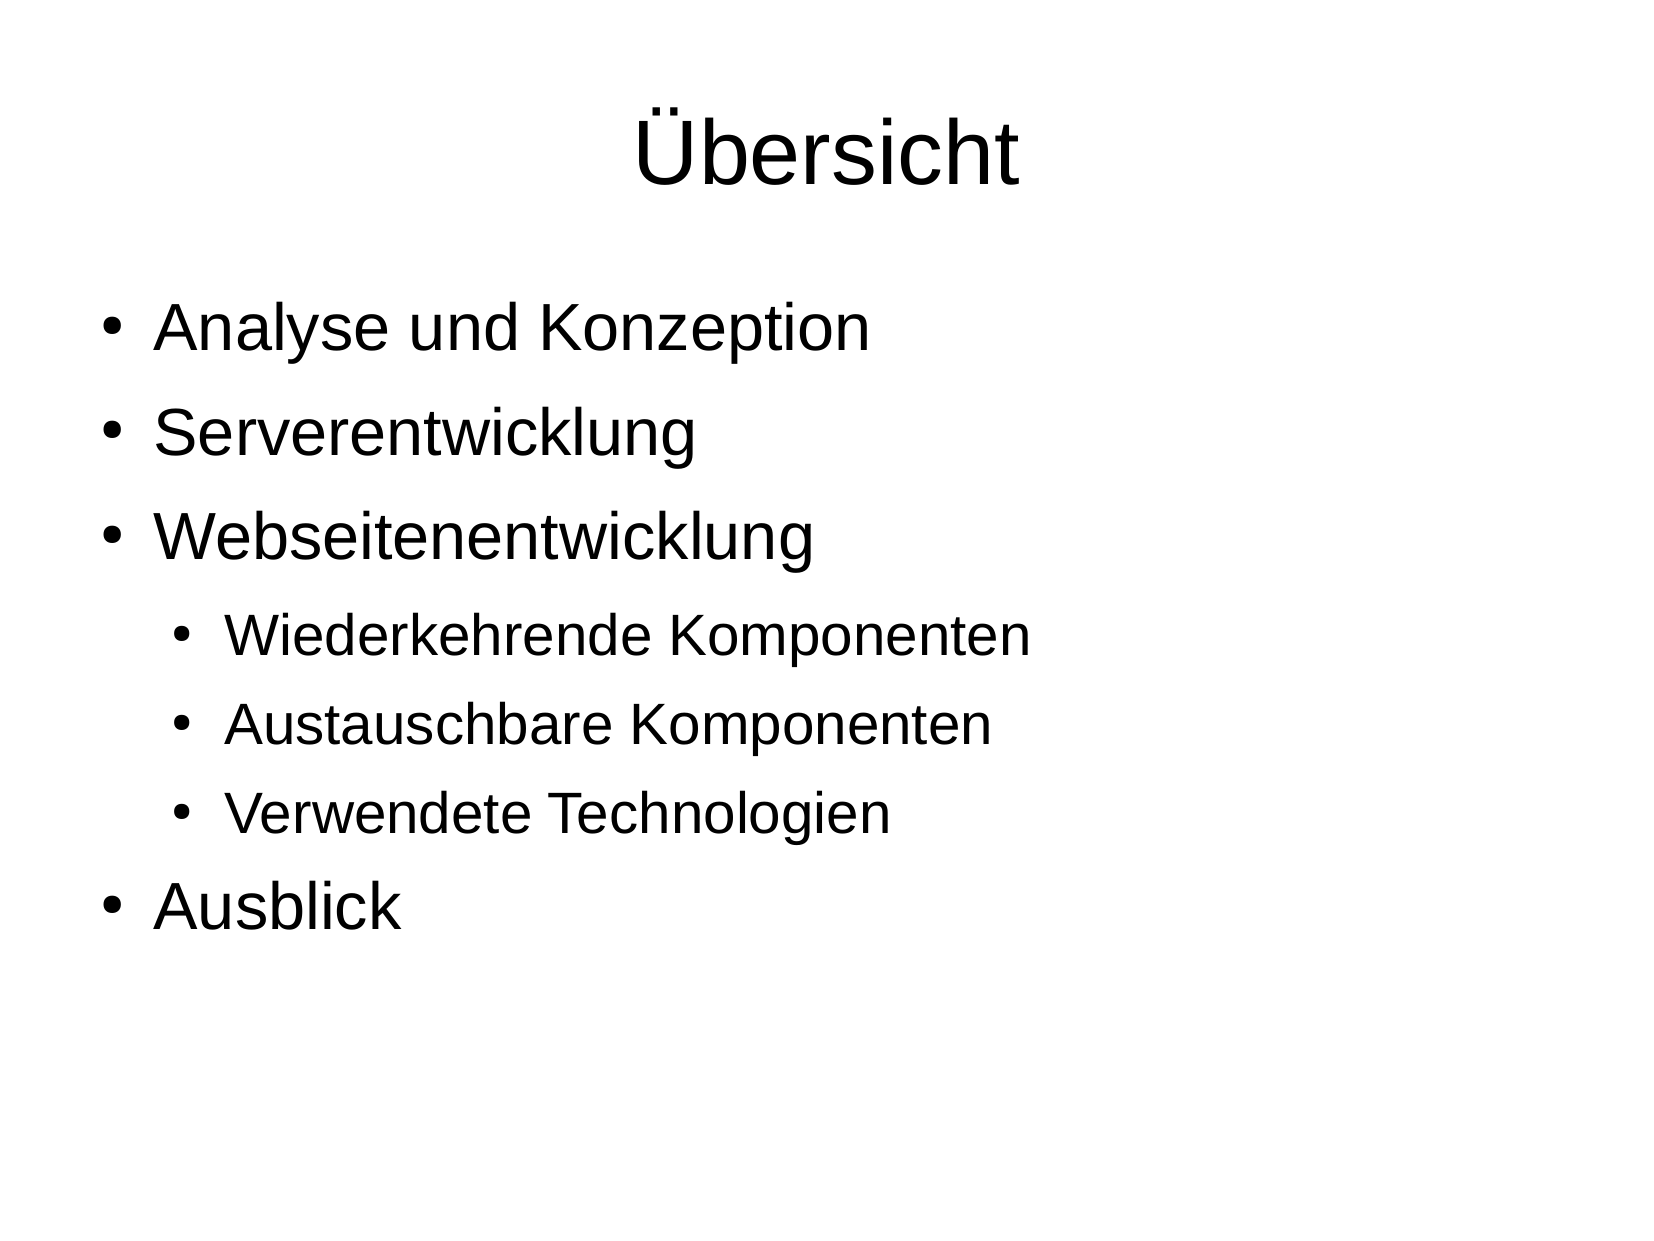

# Übersicht
Analyse und Konzeption
Serverentwicklung
Webseitenentwicklung
Wiederkehrende Komponenten
Austauschbare Komponenten
Verwendete Technologien
Ausblick